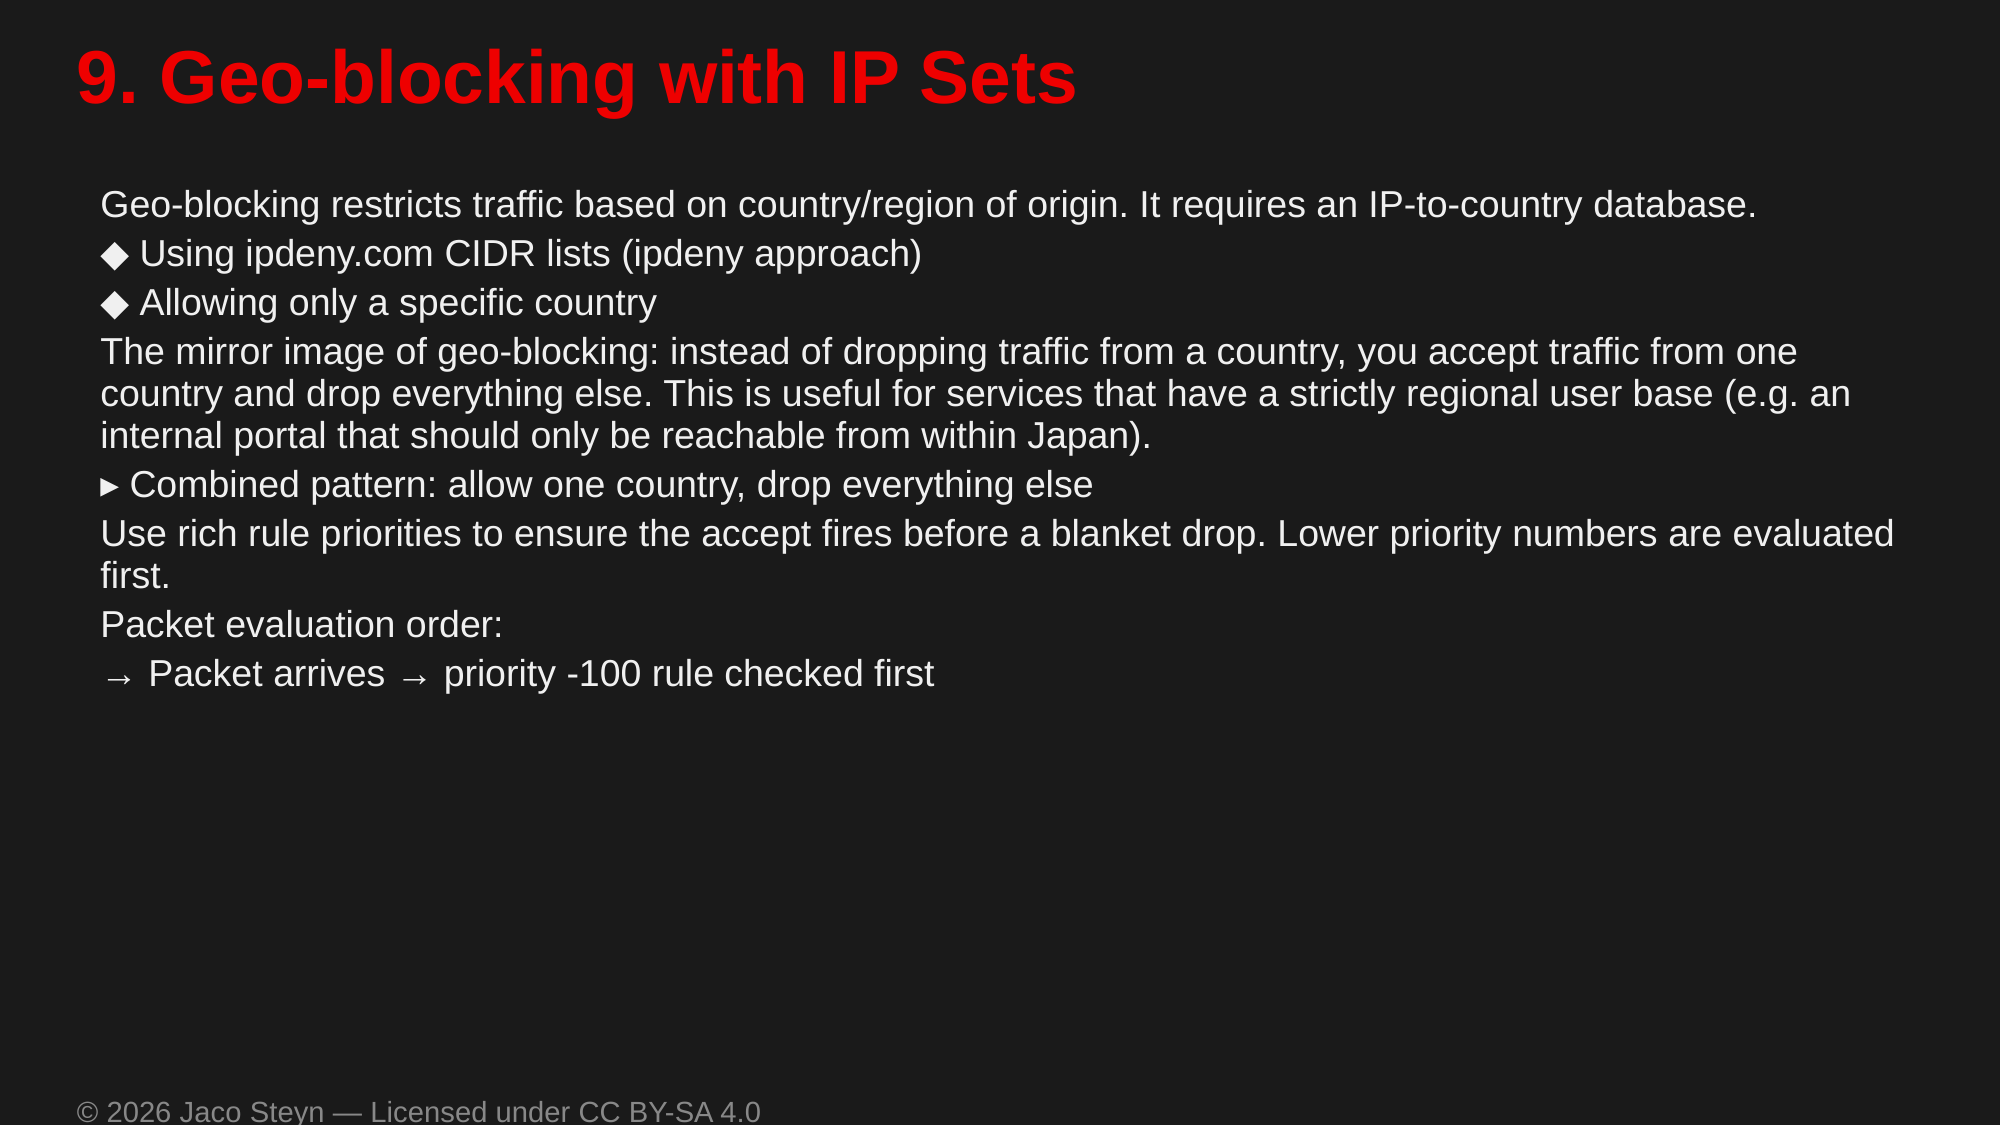

9. Geo-blocking with IP Sets
Geo-blocking restricts traffic based on country/region of origin. It requires an IP-to-country database.
◆ Using ipdeny.com CIDR lists (ipdeny approach)
◆ Allowing only a specific country
The mirror image of geo-blocking: instead of dropping traffic from a country, you accept traffic from one country and drop everything else. This is useful for services that have a strictly regional user base (e.g. an internal portal that should only be reachable from within Japan).
▸ Combined pattern: allow one country, drop everything else
Use rich rule priorities to ensure the accept fires before a blanket drop. Lower priority numbers are evaluated first.
Packet evaluation order:
→ Packet arrives → priority -100 rule checked first
© 2026 Jaco Steyn — Licensed under CC BY-SA 4.0